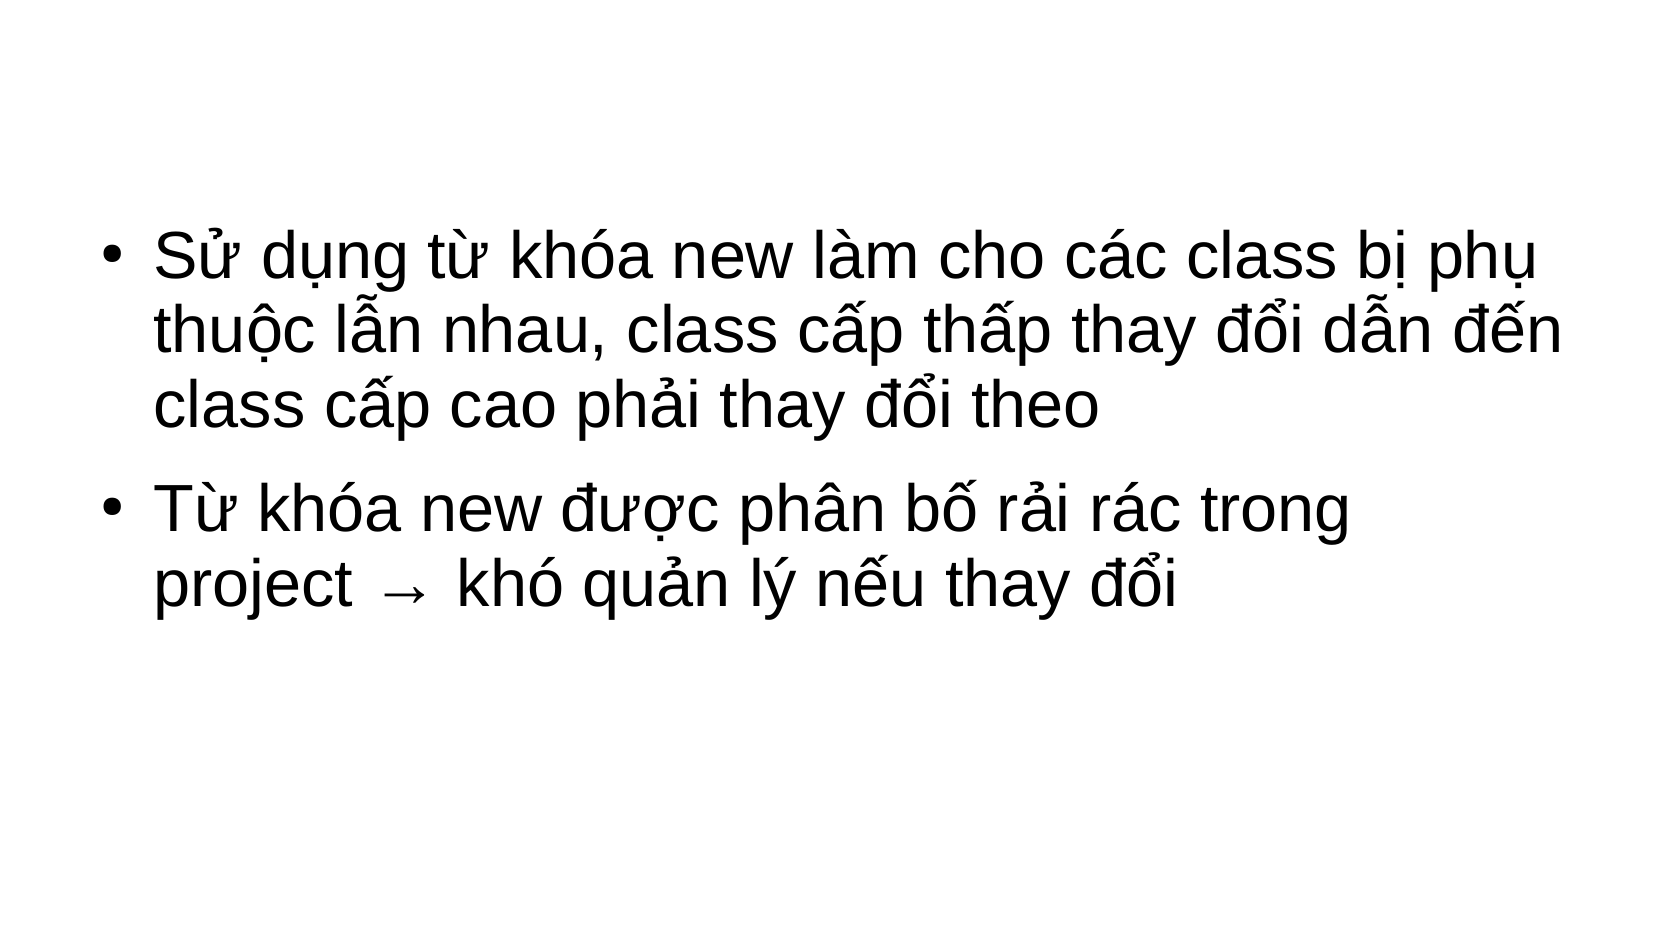

# Sử dụng từ khóa new làm cho các class bị phụ thuộc lẫn nhau, class cấp thấp thay đổi dẫn đến class cấp cao phải thay đổi theo
Từ khóa new được phân bố rải rác trong project → khó quản lý nếu thay đổi